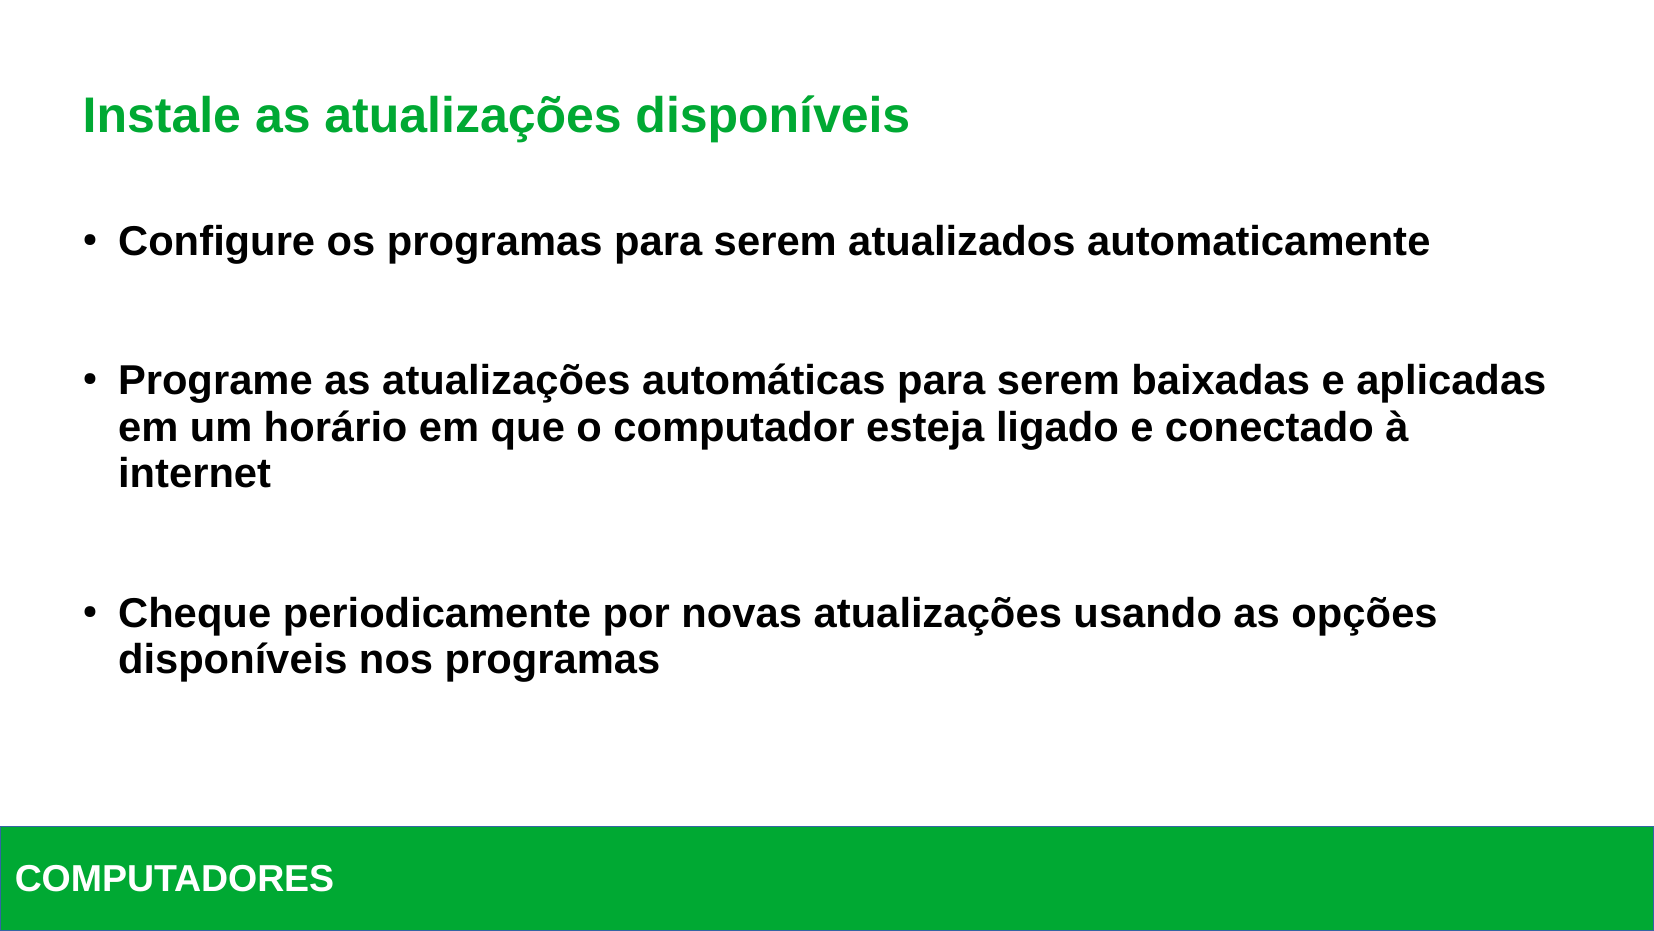

# Instale as atualizações disponíveis
Configure os programas para serem atualizados automaticamente
Programe as atualizações automáticas para serem baixadas e aplicadas em um horário em que o computador esteja ligado e conectado à internet
Cheque periodicamente por novas atualizações usando as opções disponíveis nos programas
COMPUTADORES